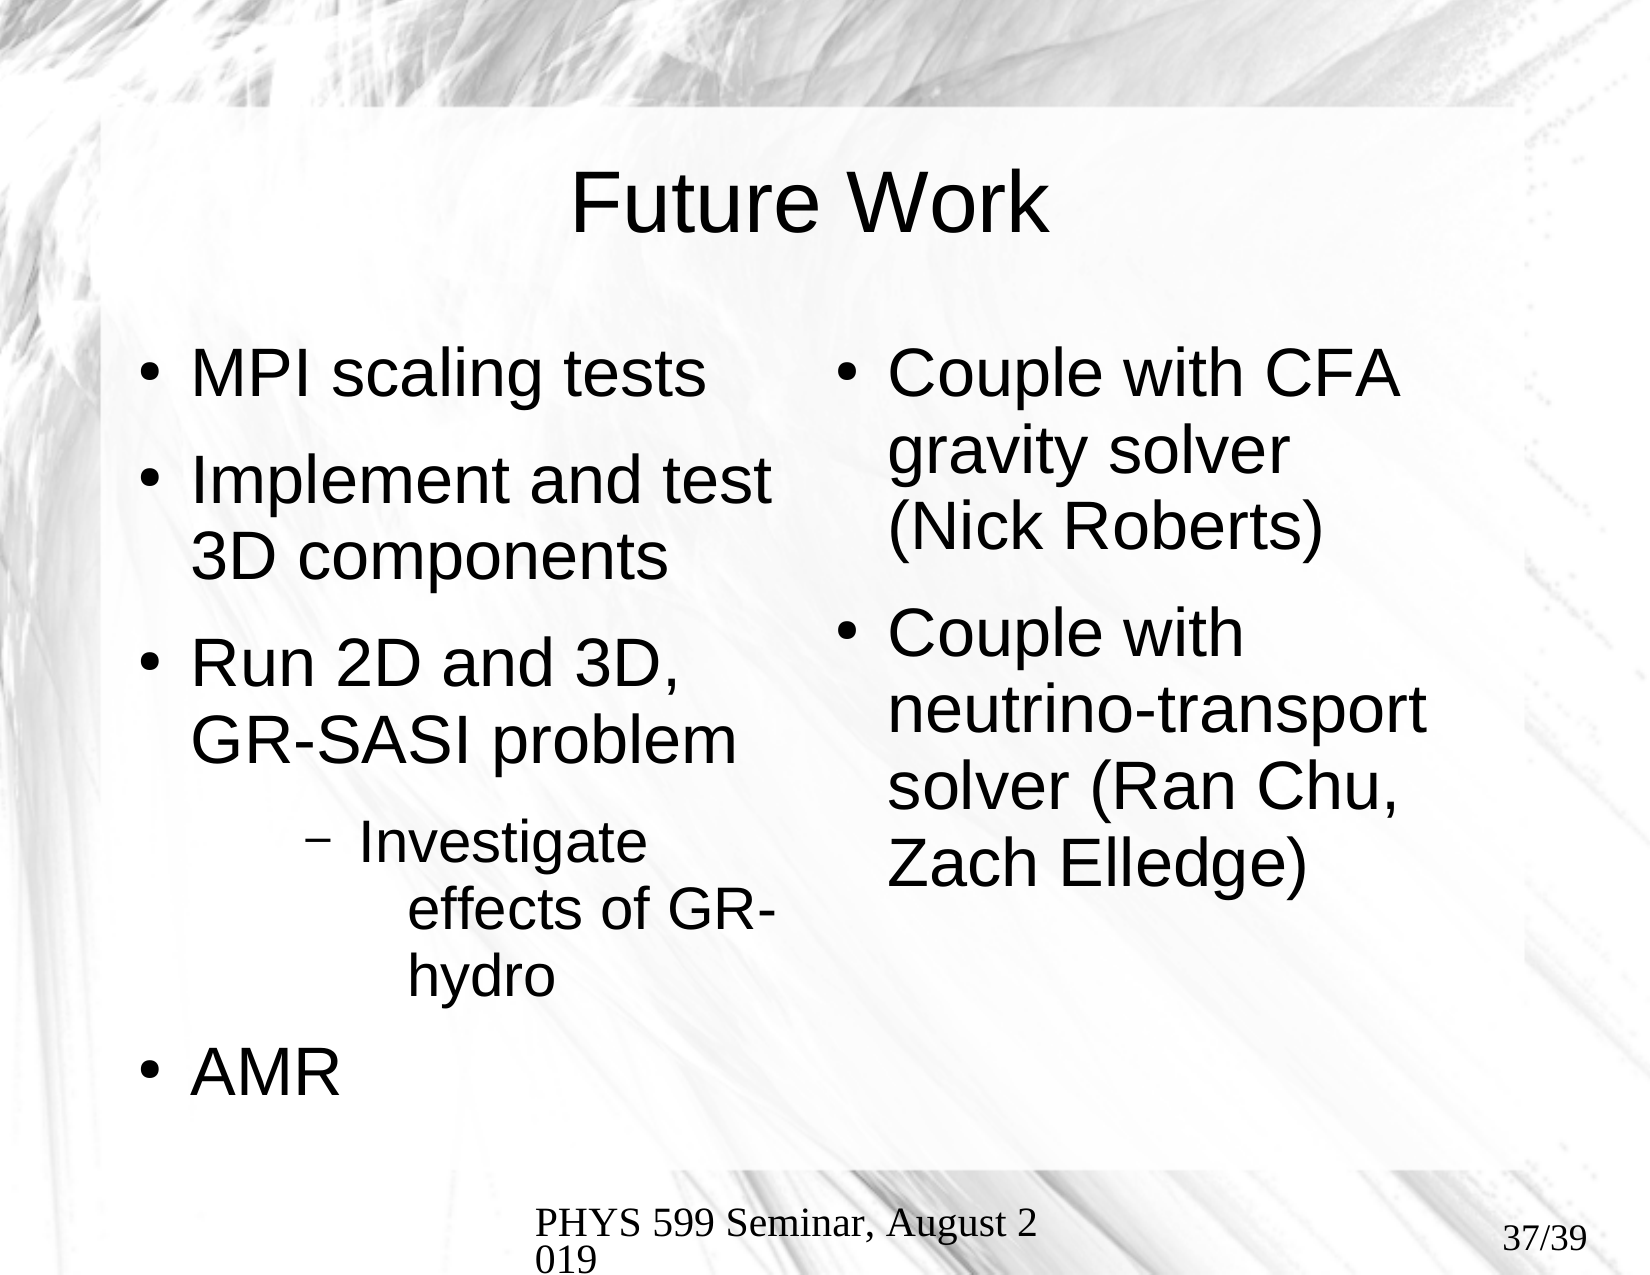

# Future Work
Couple with CFA gravity solver (Nick Roberts)
Couple with neutrino-transport solver (Ran Chu, Zach Elledge)
MPI scaling tests
Implement and test 3D components
Run 2D and 3D, GR-SASI problem
Investigate effects of GR-hydro
AMR
PHYS 599 Seminar, August 2019
37